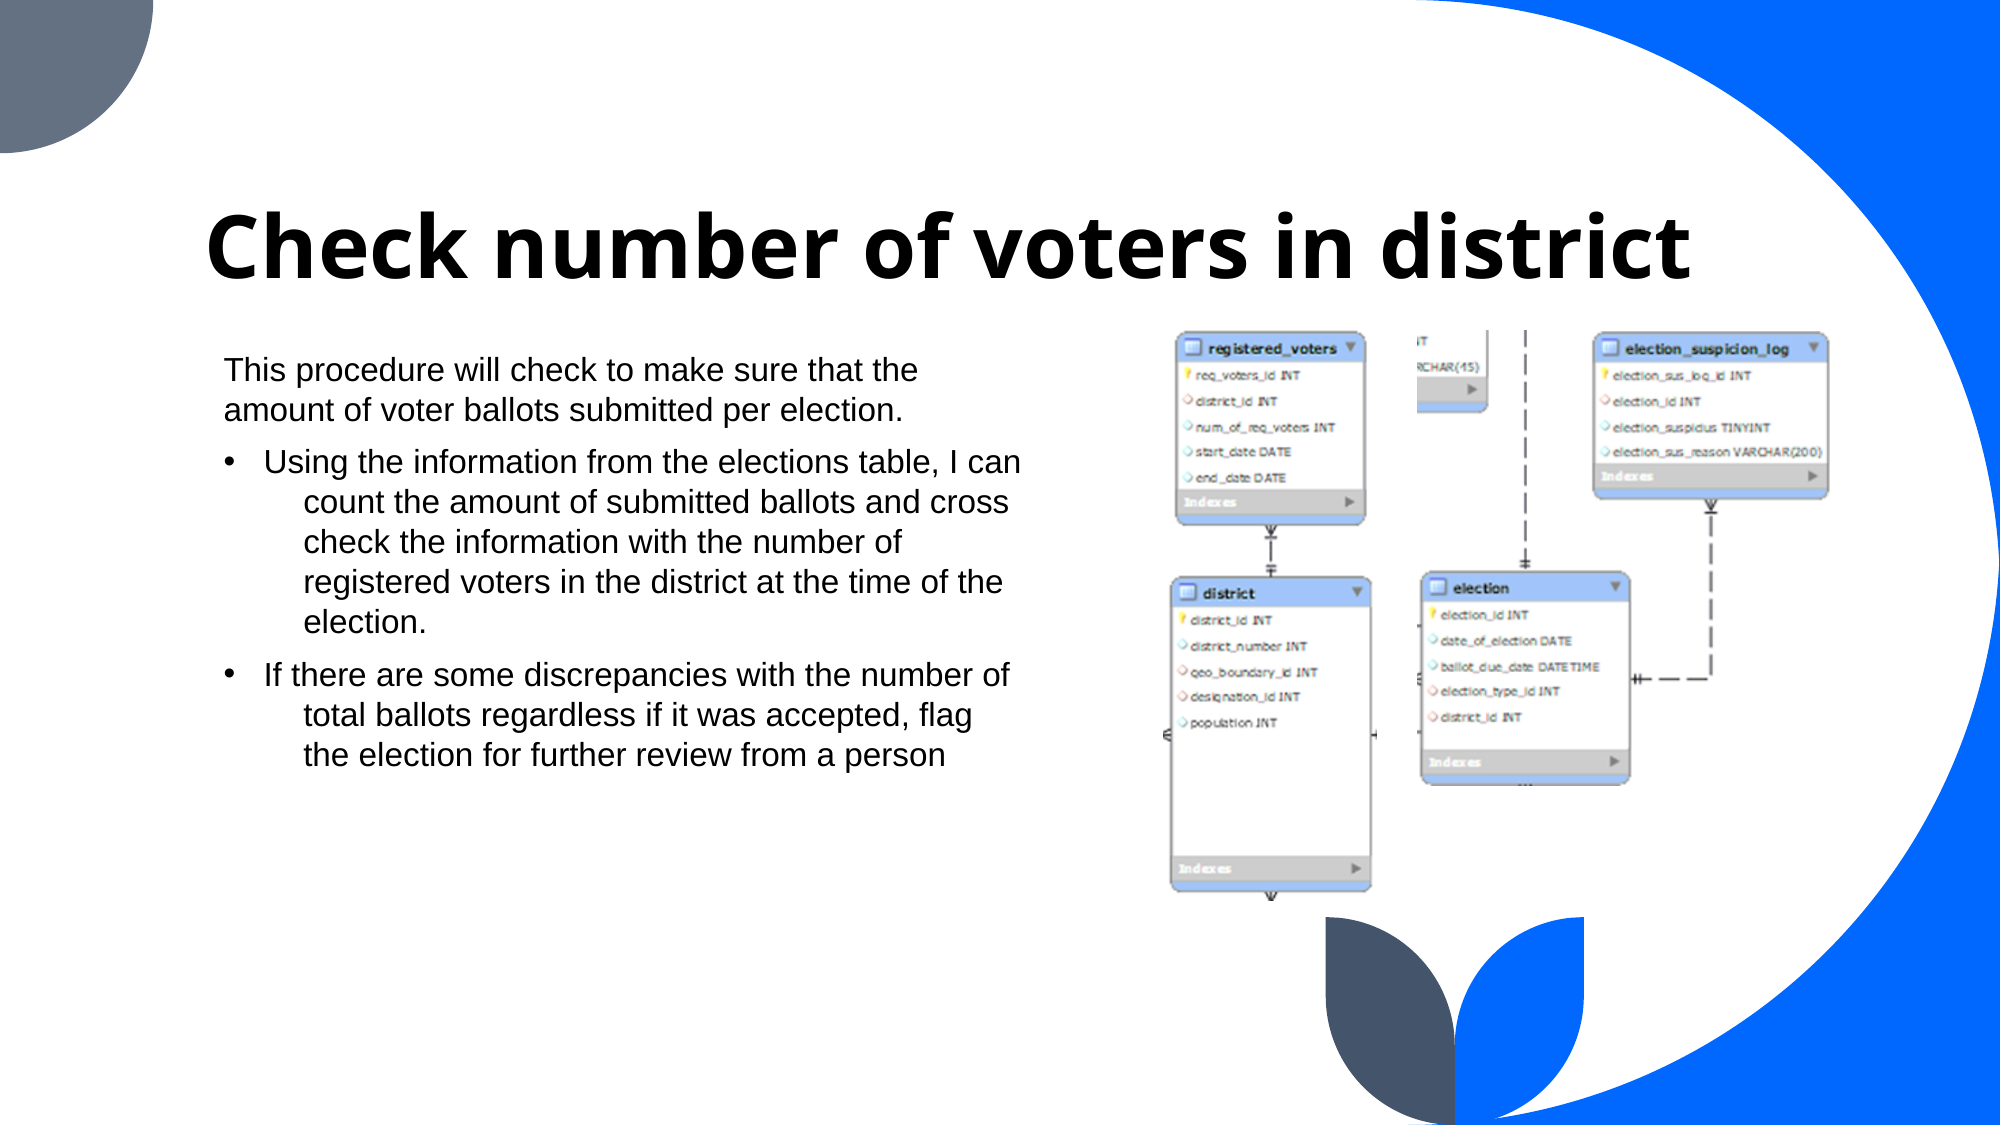

# Check number of voters in district
This procedure will check to make sure that the amount of voter ballots submitted per election.
Using the information from the elections table, I can count the amount of submitted ballots and cross check the information with the number of registered voters in the district at the time of the election.
If there are some discrepancies with the number of total ballots regardless if it was accepted, flag the election for further review from a person